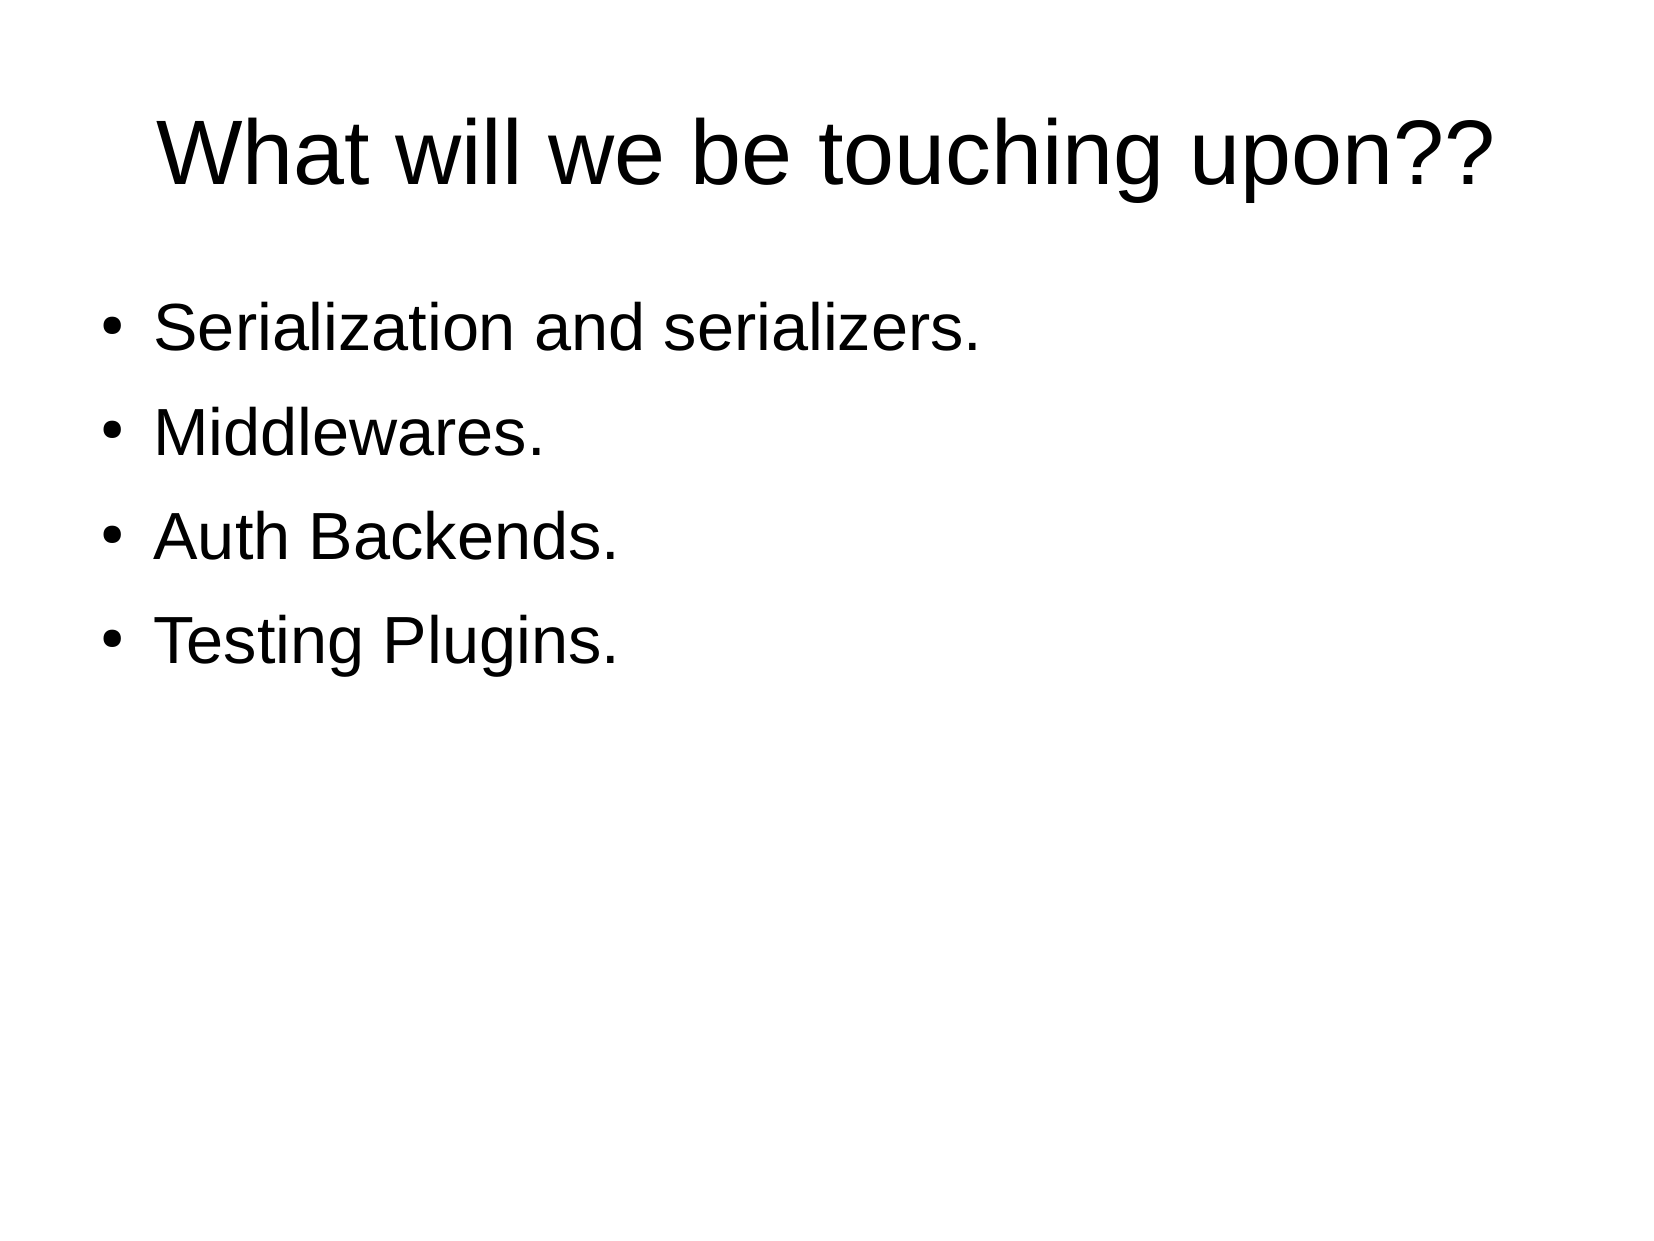

# What will we be touching upon??
Serialization and serializers.
Middlewares.
Auth Backends.
Testing Plugins.